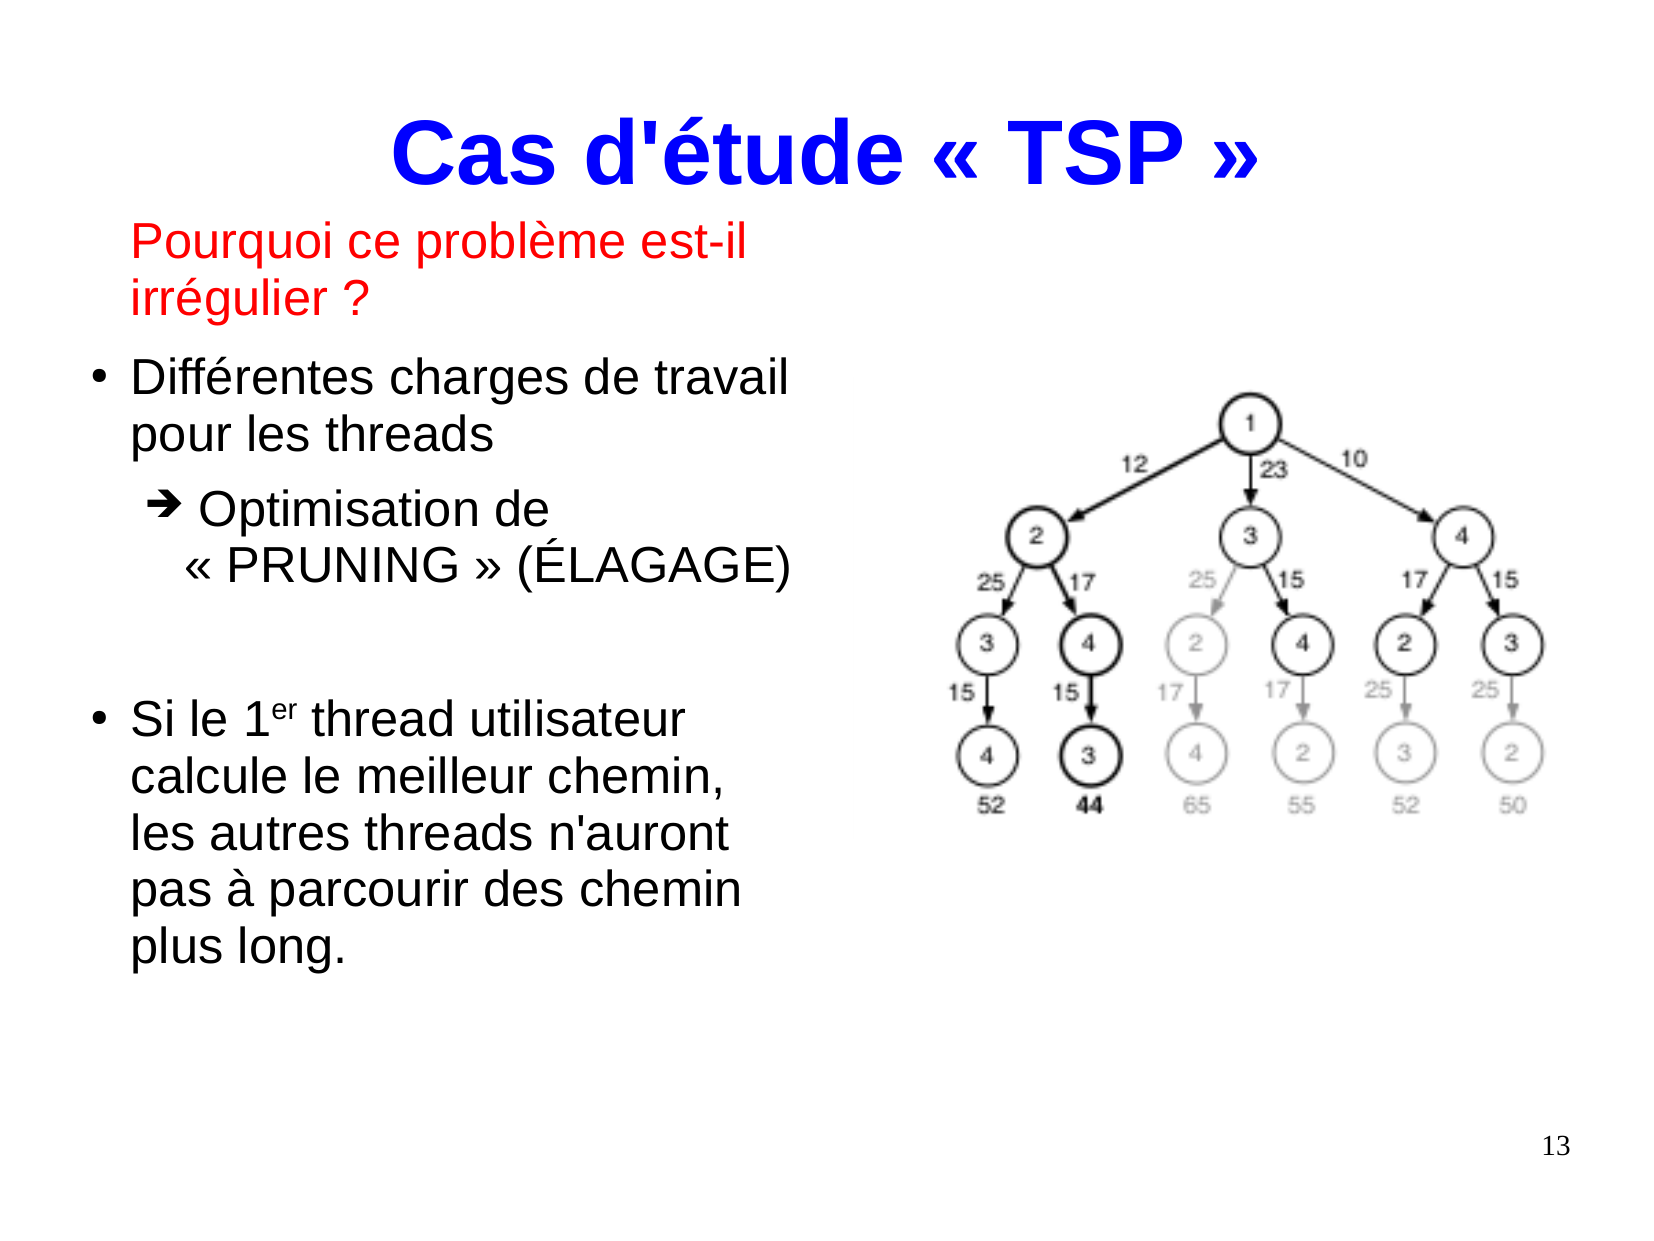

# Cas d'étude « TSP »
Pourquoi ce problème est-il irrégulier ?
Différentes charges de travail pour les threads
 Optimisation de « PRUNING » (ÉLAGAGE)
Si le 1er thread utilisateur calcule le meilleur chemin, les autres threads n'auront pas à parcourir des chemin plus long.
13